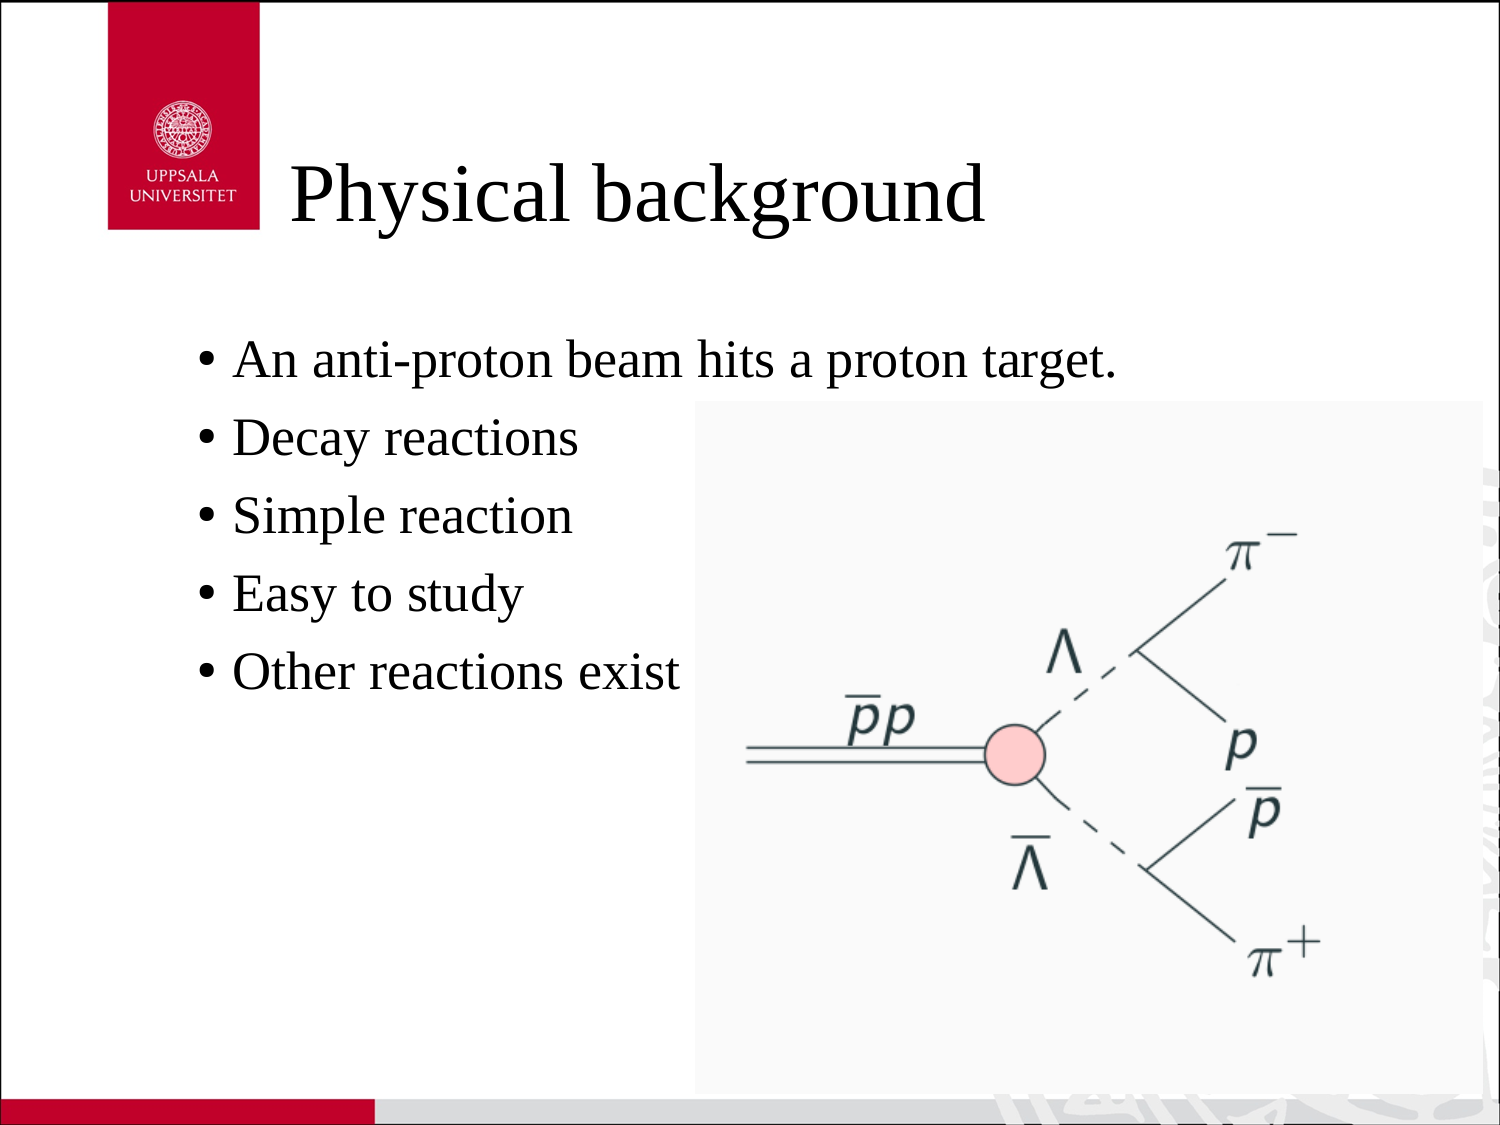

# Physical background
An anti-proton beam hits a proton target.
Decay reactions
Simple reaction
Easy to study
Other reactions exist